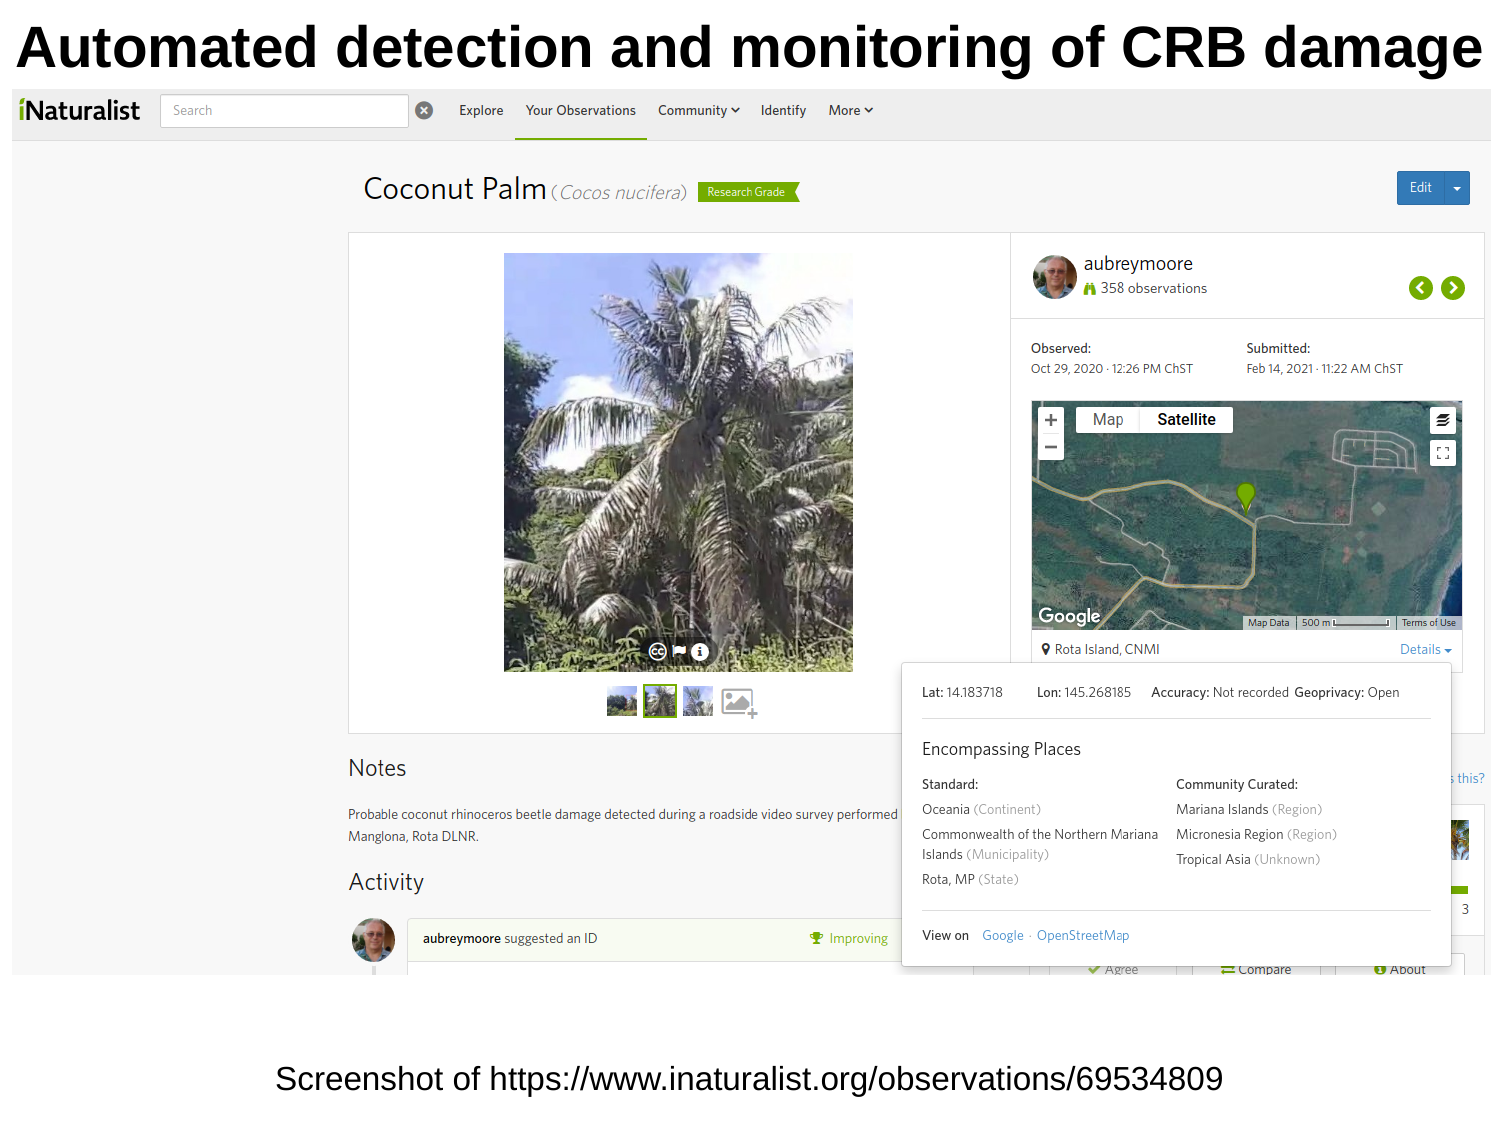

# Automated detection and monitoring of CRB damage
Screenshot of https://www.inaturalist.org/observations/69534809